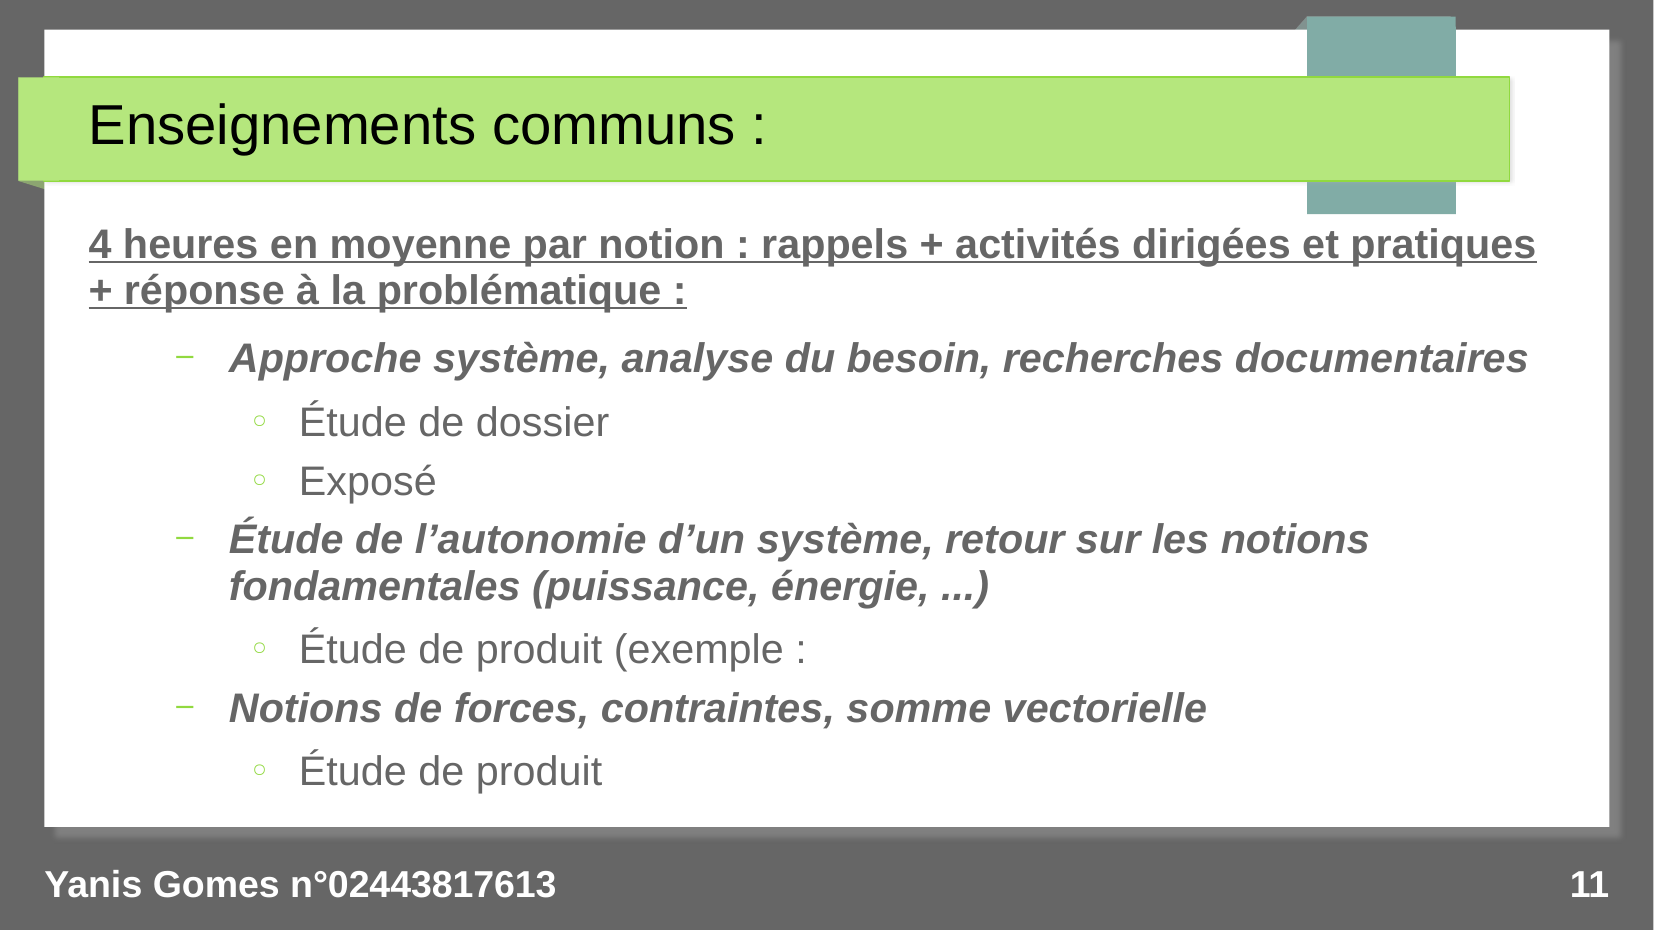

# Enseignements communs :
4 heures en moyenne par notion : rappels + activités dirigées et pratiques + réponse à la problématique :
Approche système, analyse du besoin, recherches documentaires
Étude de dossier
Exposé
Étude de l’autonomie d’un système, retour sur les notions fondamentales (puissance, énergie, ...)
Étude de produit (exemple :
Notions de forces, contraintes, somme vectorielle
Étude de produit
Yanis Gomes n°02443817613